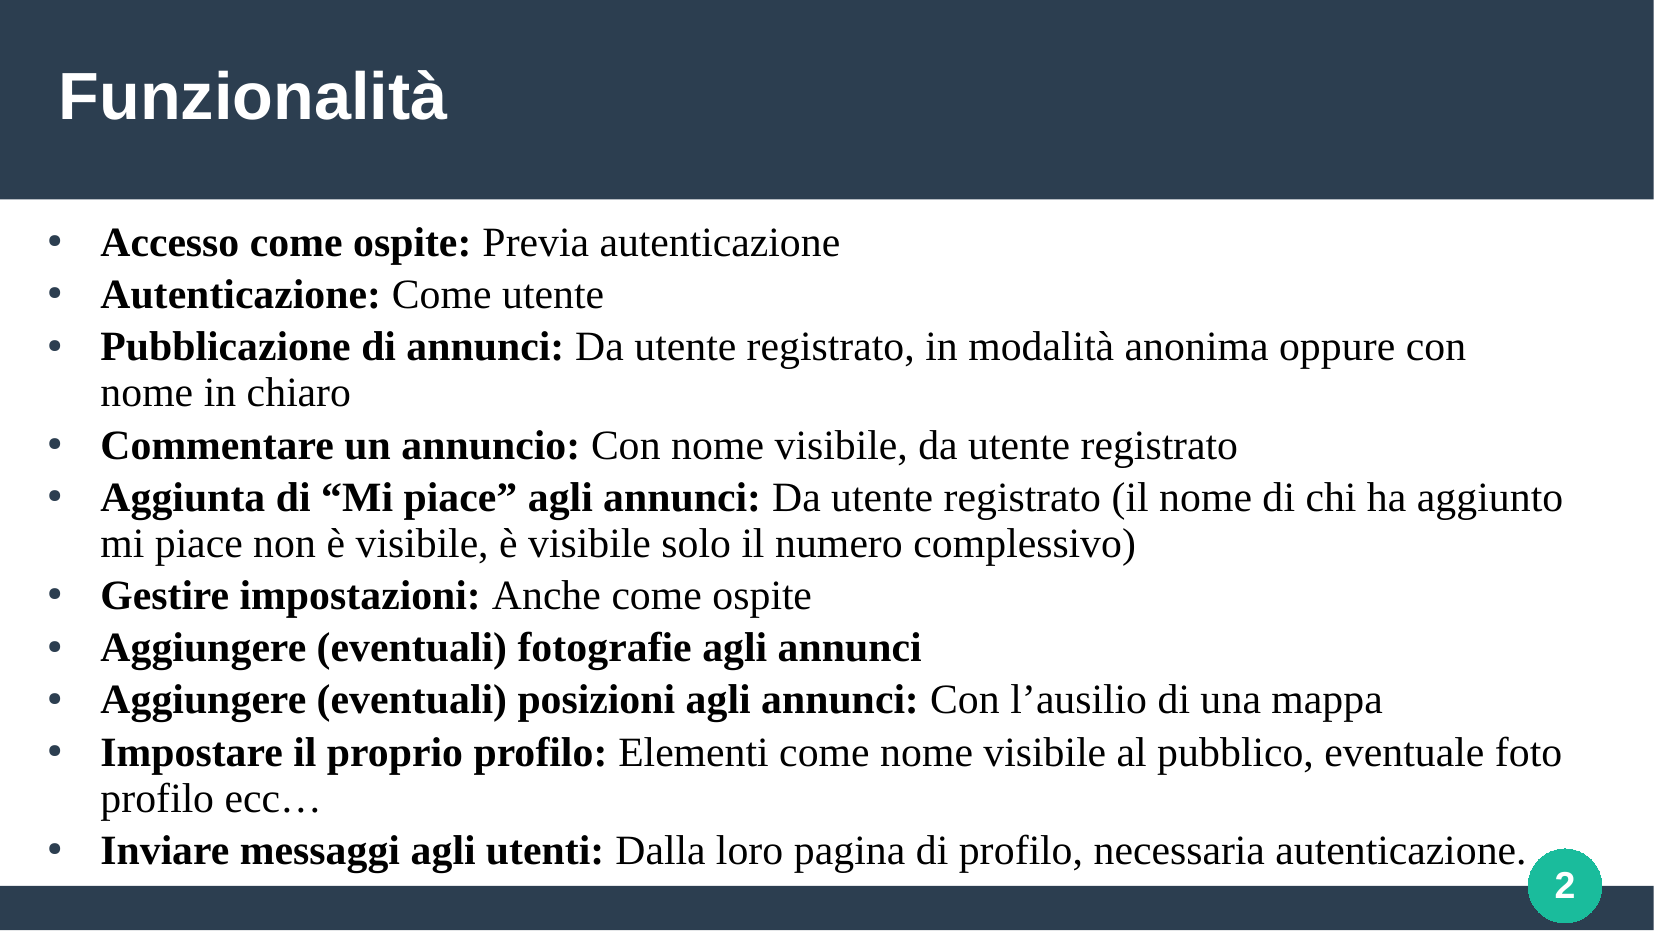

# Funzionalità
Accesso come ospite: Previa autenticazione
Autenticazione: Come utente
Pubblicazione di annunci: Da utente registrato, in modalità anonima oppure con nome in chiaro
Commentare un annuncio: Con nome visibile, da utente registrato
Aggiunta di “Mi piace” agli annunci: Da utente registrato (il nome di chi ha aggiunto mi piace non è visibile, è visibile solo il numero complessivo)
Gestire impostazioni: Anche come ospite
Aggiungere (eventuali) fotografie agli annunci
Aggiungere (eventuali) posizioni agli annunci: Con l’ausilio di una mappa
Impostare il proprio profilo: Elementi come nome visibile al pubblico, eventuale foto profilo ecc…
Inviare messaggi agli utenti: Dalla loro pagina di profilo, necessaria autenticazione.
2